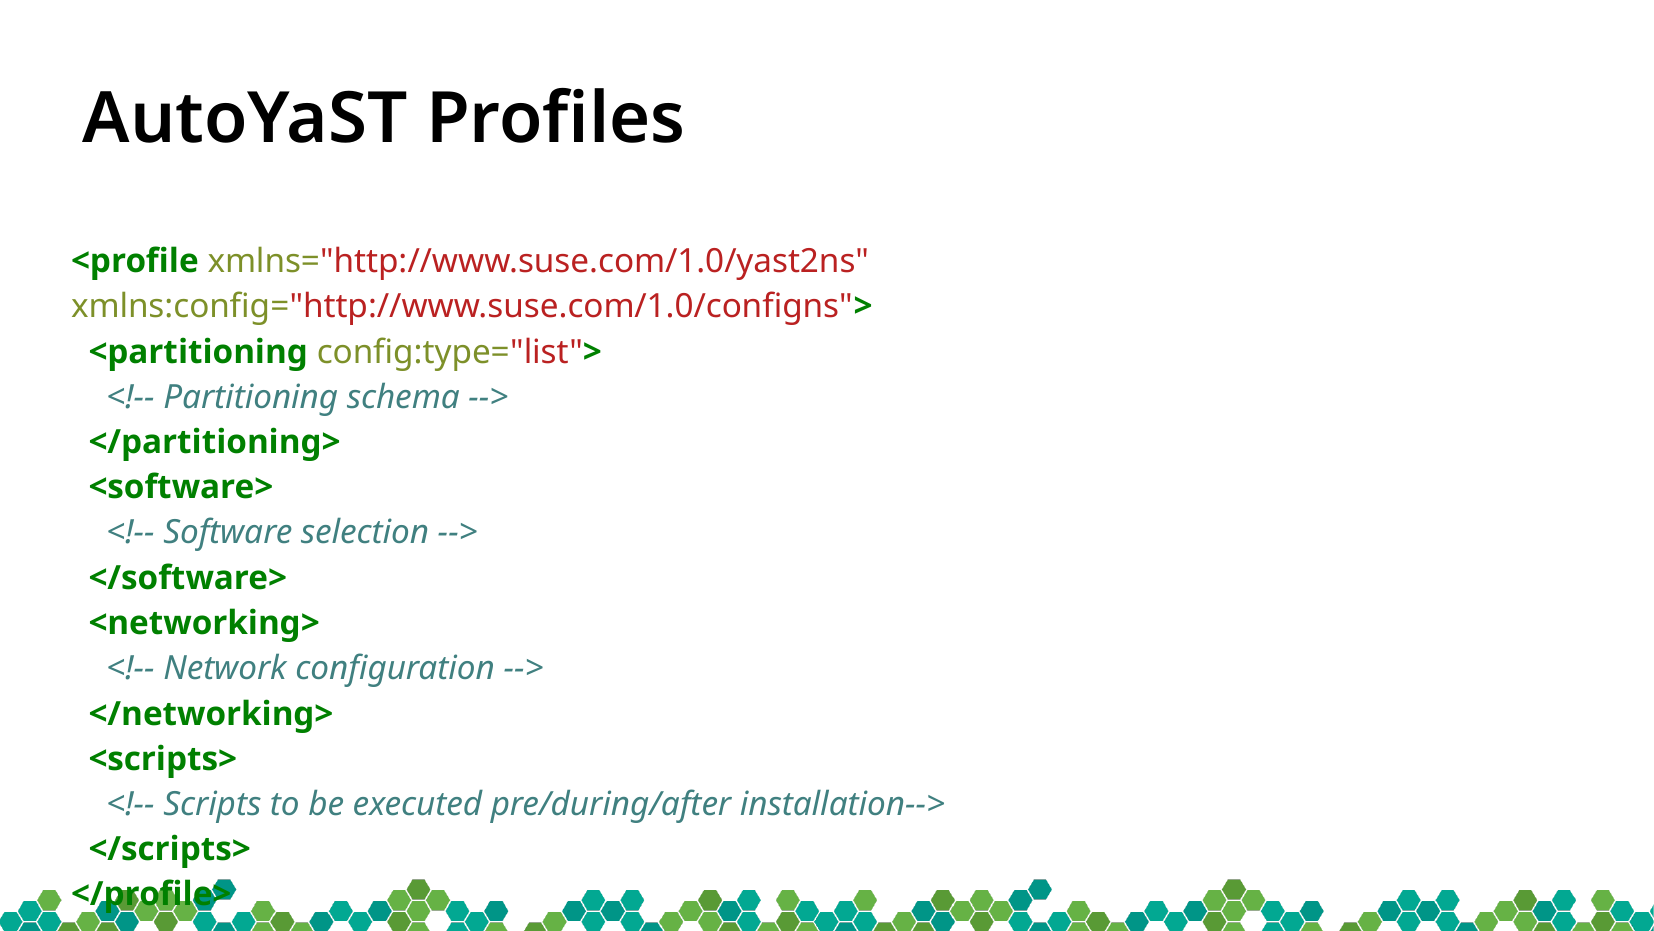

# AutoYaST Profiles
<profile xmlns="http://www.suse.com/1.0/yast2ns" xmlns:config="http://www.suse.com/1.0/configns">
 <partitioning config:type="list">
 <!-- Partitioning schema -->
 </partitioning>
 <software>
 <!-- Software selection -->
 </software>
 <networking>
 <!-- Network configuration -->
 </networking>
 <scripts>
 <!-- Scripts to be executed pre/during/after installation-->
 </scripts>
</profile>